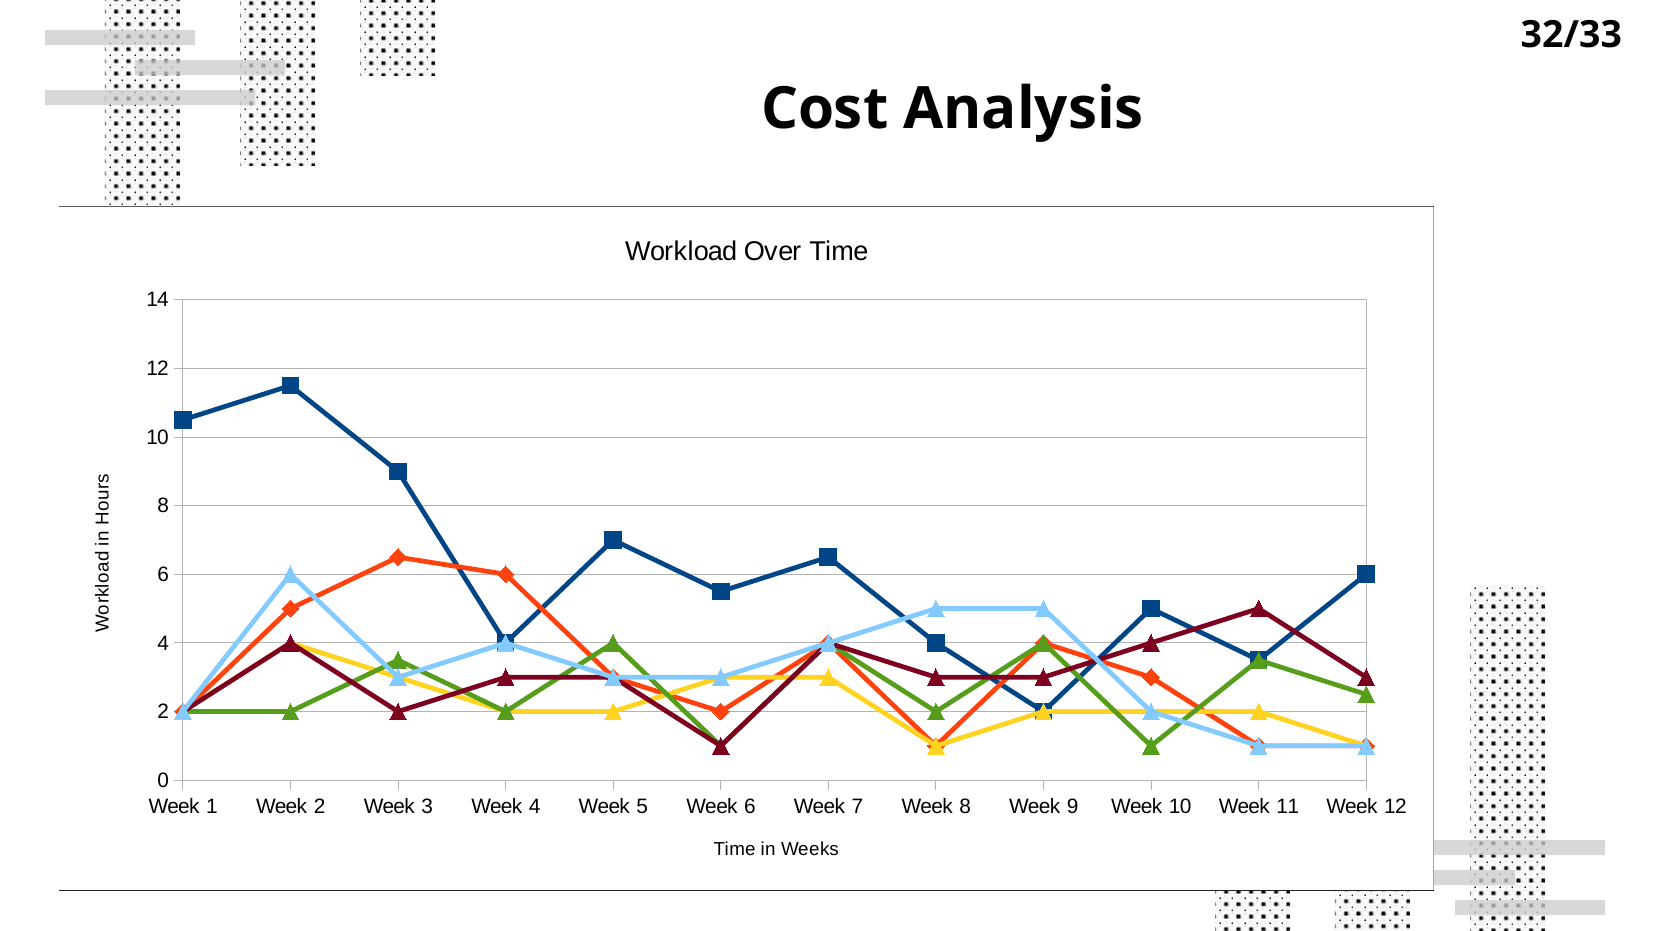

32/33
Cost Analysis
### Chart: Workload Over Time
| Category | Spalte H | Spalte I | Spalte J | Spalte K | Spalte L | Spalte M |
|---|---|---|---|---|---|---|
| Week 1 | 10.5 | 2.0 | 2.0 | 2.0 | 2.0 | 2.0 |
| Week 2 | 11.5 | 5.0 | 4.0 | 2.0 | 4.0 | 6.0 |
| Week 3 | 9.0 | 6.5 | 3.0 | 3.5 | 2.0 | 3.0 |
| Week 4 | 4.0 | 6.0 | 2.0 | 2.0 | 3.0 | 4.0 |
| Week 5 | 7.0 | 3.0 | 2.0 | 4.0 | 3.0 | 3.0 |
| Week 6 | 5.5 | 2.0 | 3.0 | 1.0 | 1.0 | 3.0 |
| Week 7 | 6.5 | 4.0 | 3.0 | 4.0 | 4.0 | 4.0 |
| Week 8 | 4.0 | 1.0 | 1.0 | 2.0 | 3.0 | 5.0 |
| Week 9 | 2.0 | 4.0 | 2.0 | 4.0 | 3.0 | 5.0 |
| Week 10 | 5.0 | 3.0 | 2.0 | 1.0 | 4.0 | 2.0 |
| Week 11 | 3.5 | 1.0 | 2.0 | 3.5 | 5.0 | 1.0 |
| Week 12 | 6.0 | 1.0 | 1.0 | 2.5 | 3.0 | 1.0 |Show the graphics and talk about it